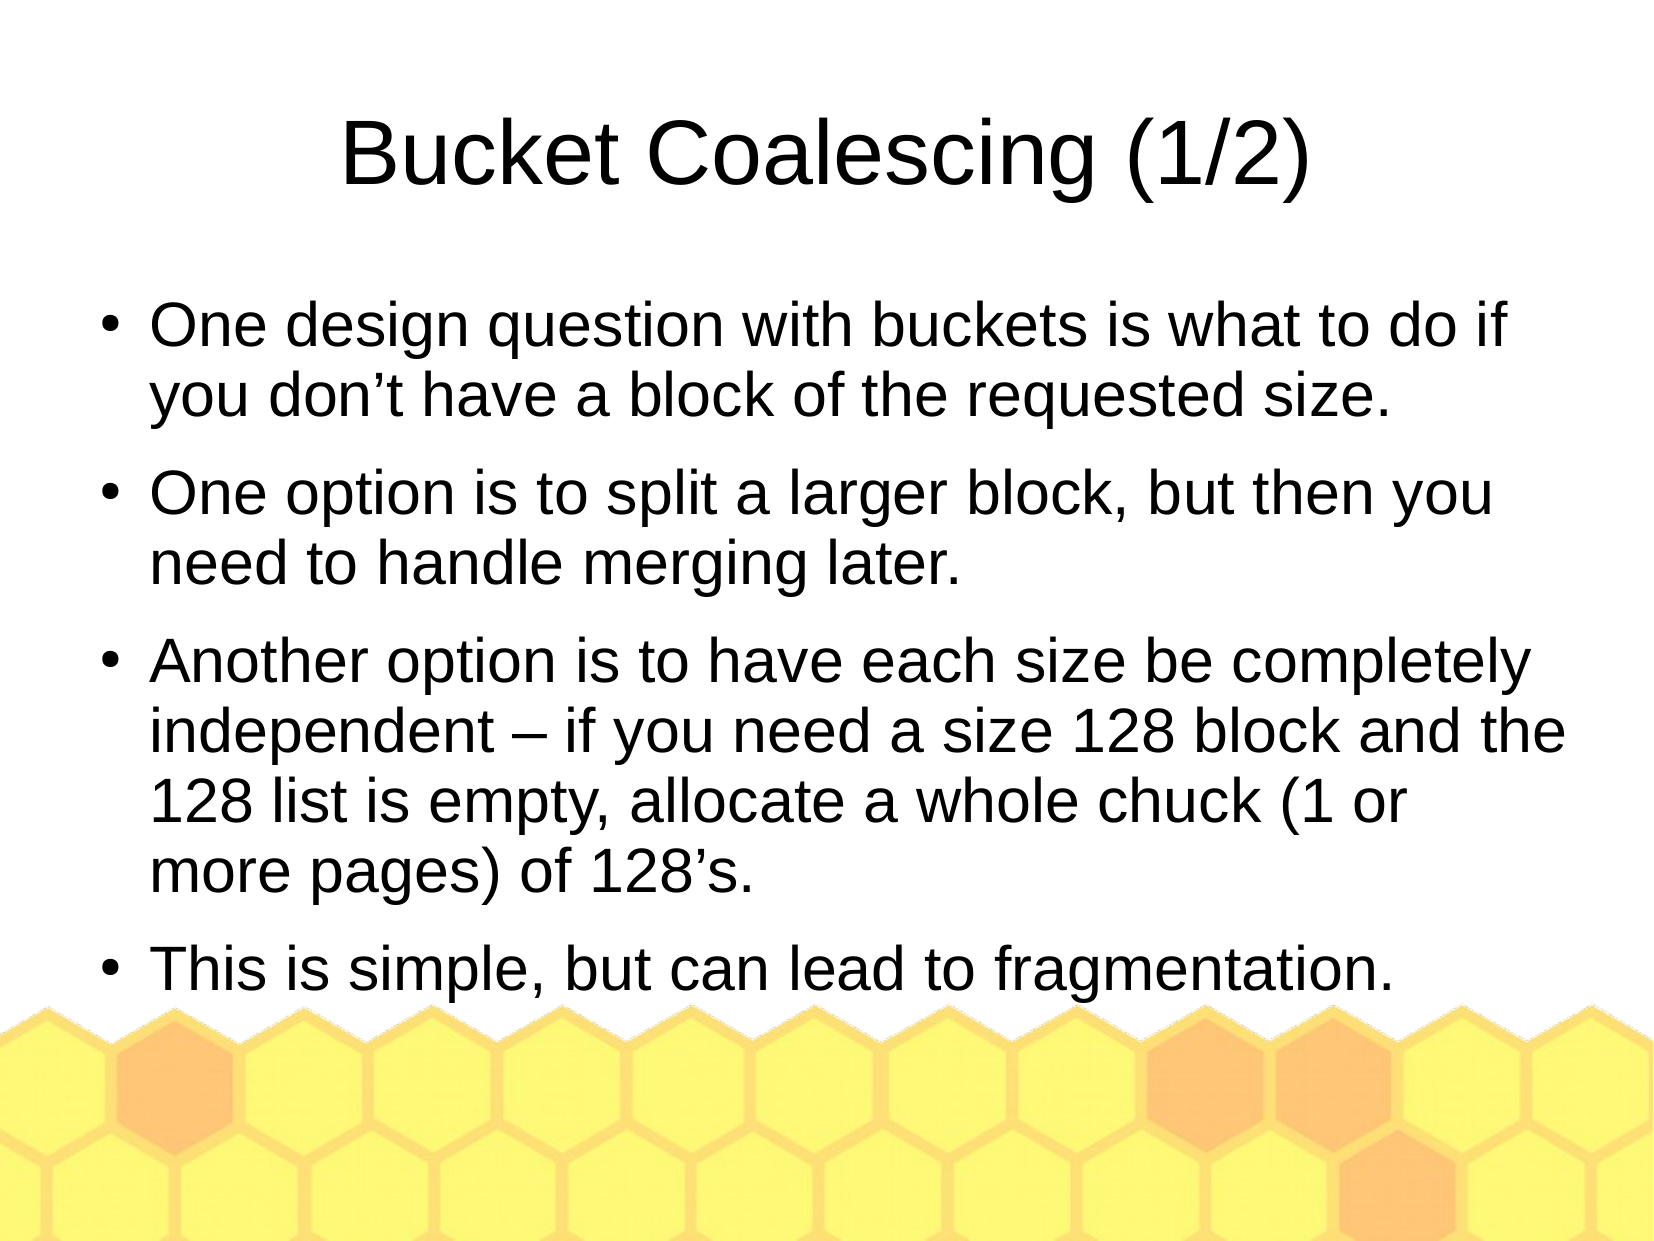

# Bucket Coalescing (1/2)
One design question with buckets is what to do if you don’t have a block of the requested size.
One option is to split a larger block, but then you need to handle merging later.
Another option is to have each size be completely independent – if you need a size 128 block and the 128 list is empty, allocate a whole chuck (1 or more pages) of 128’s.
This is simple, but can lead to fragmentation.